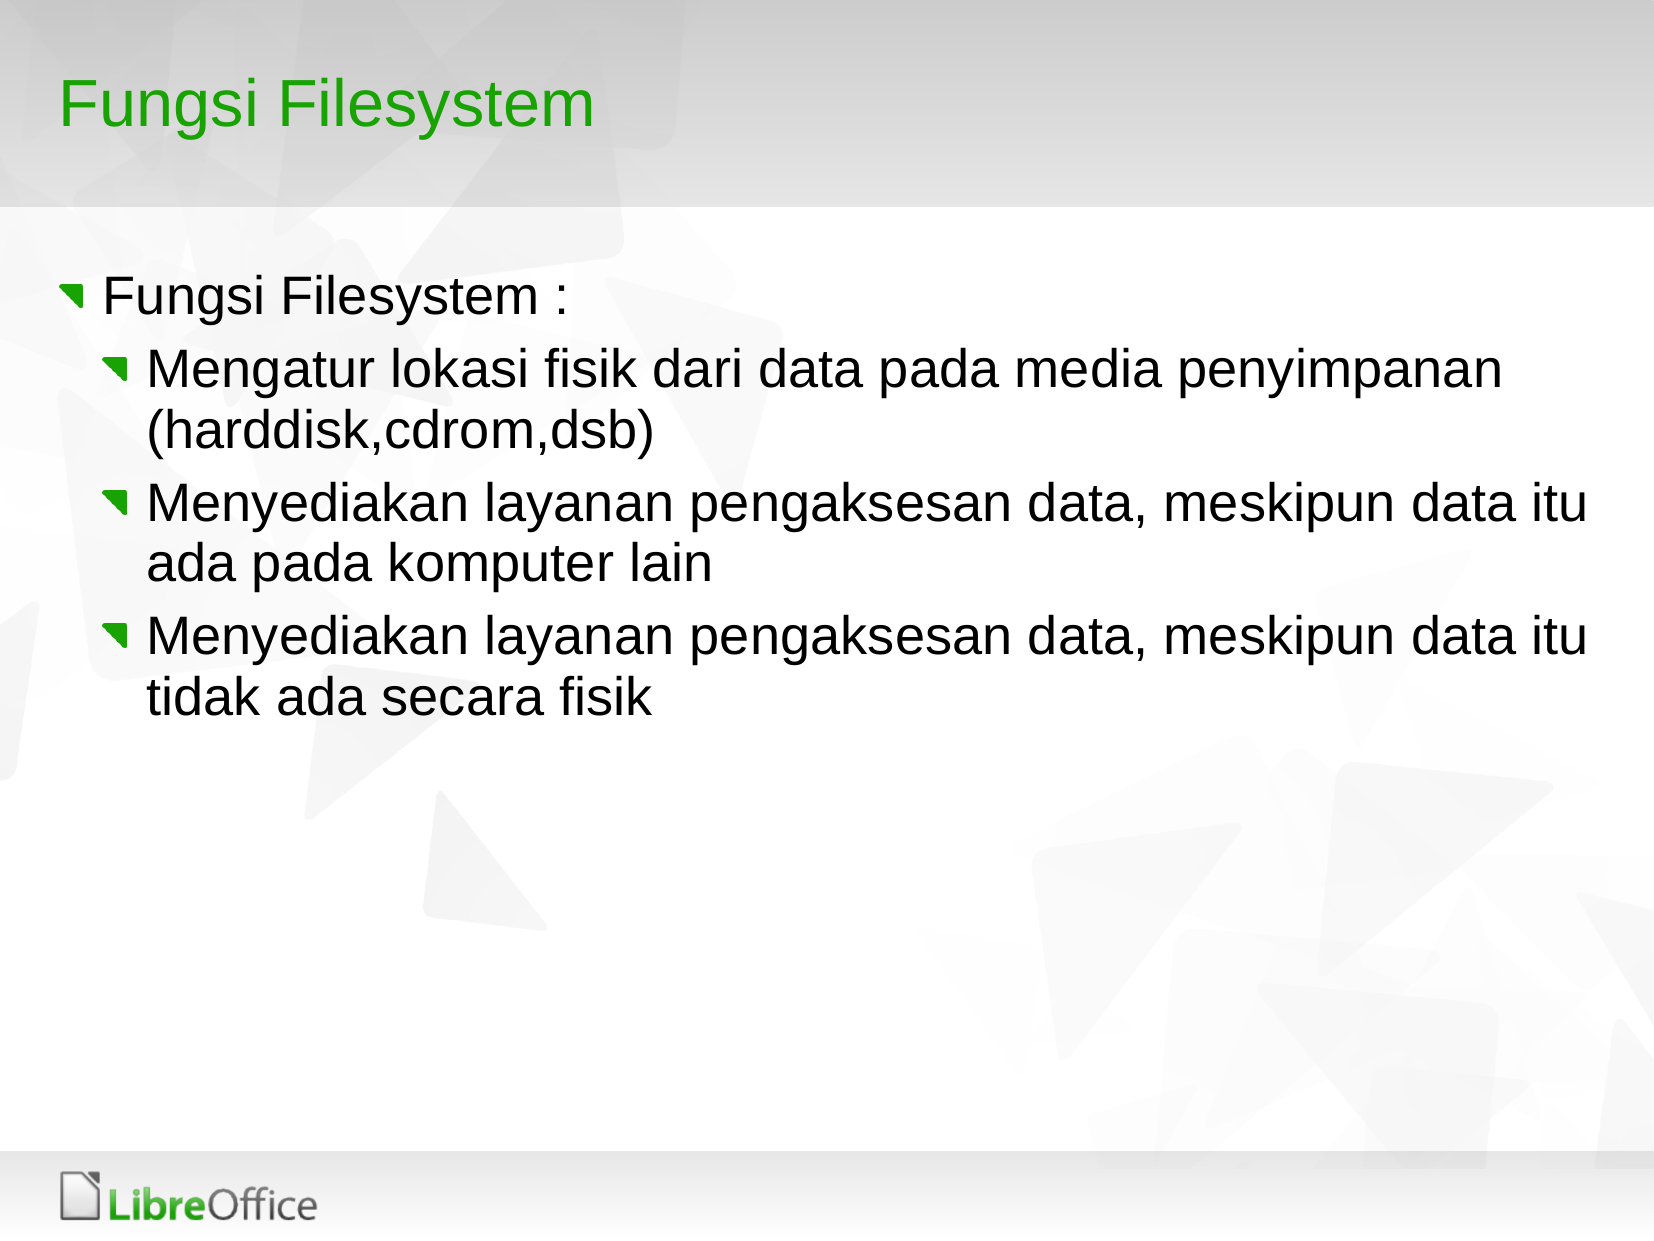

# Fungsi Filesystem
Fungsi Filesystem :
Mengatur lokasi fisik dari data pada media penyimpanan (harddisk,cdrom,dsb)
Menyediakan layanan pengaksesan data, meskipun data itu ada pada komputer lain
Menyediakan layanan pengaksesan data, meskipun data itu tidak ada secara fisik